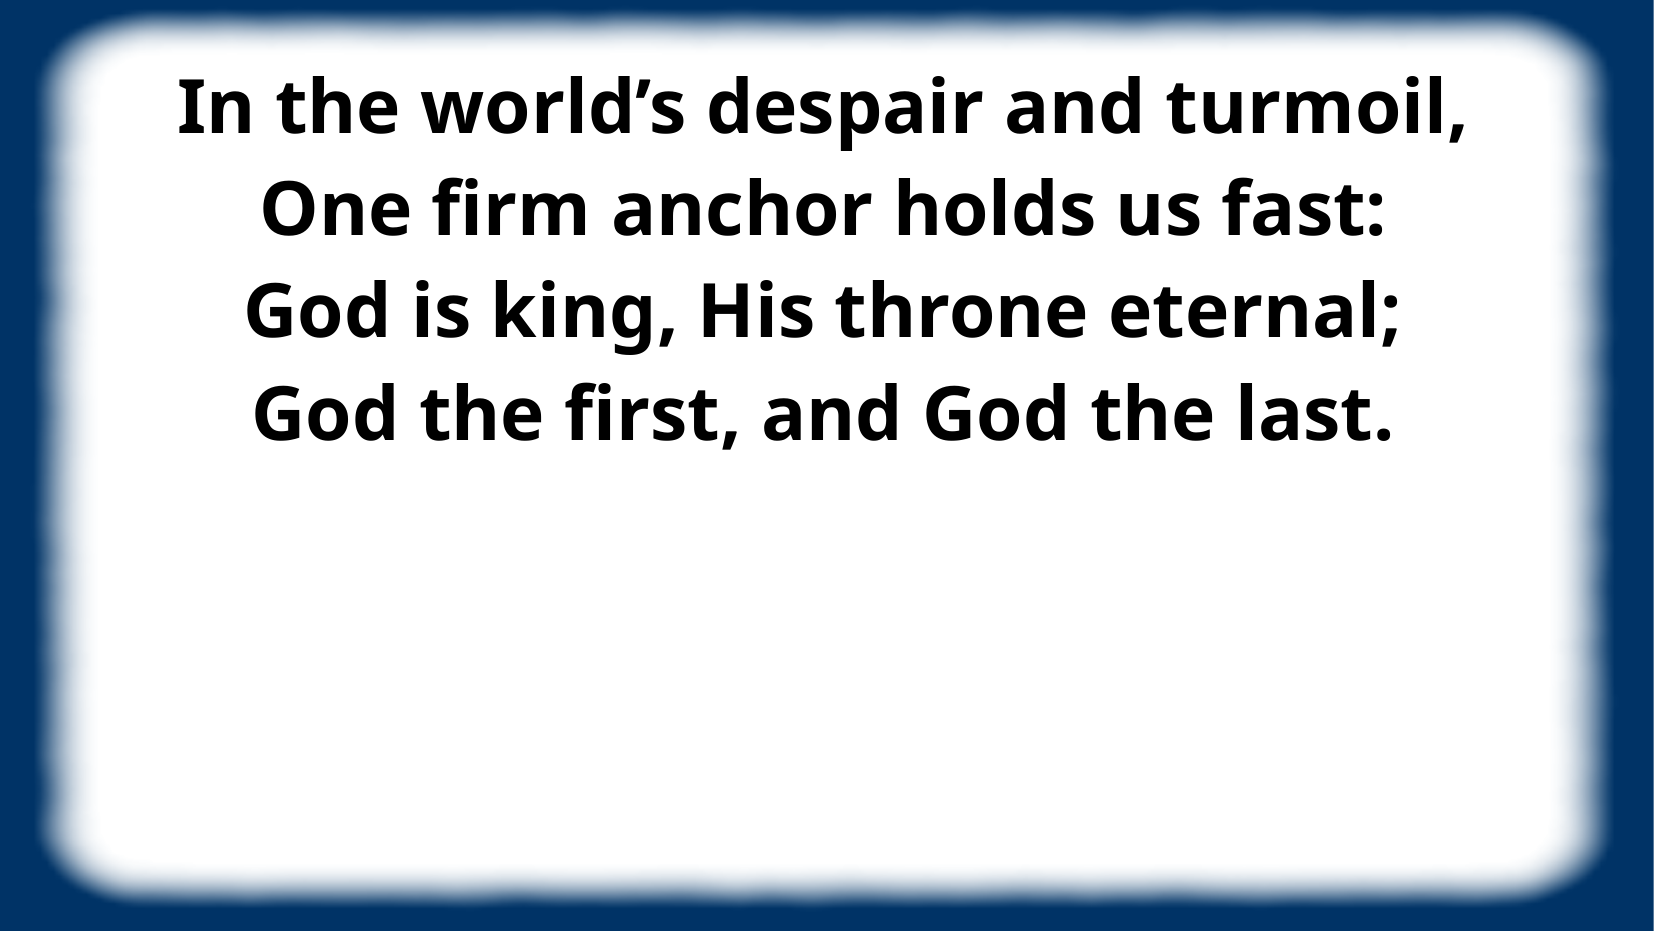

In the world’s despair and turmoil,
One firm anchor holds us fast:
God is king, His throne eternal;
God the first, and God the last.